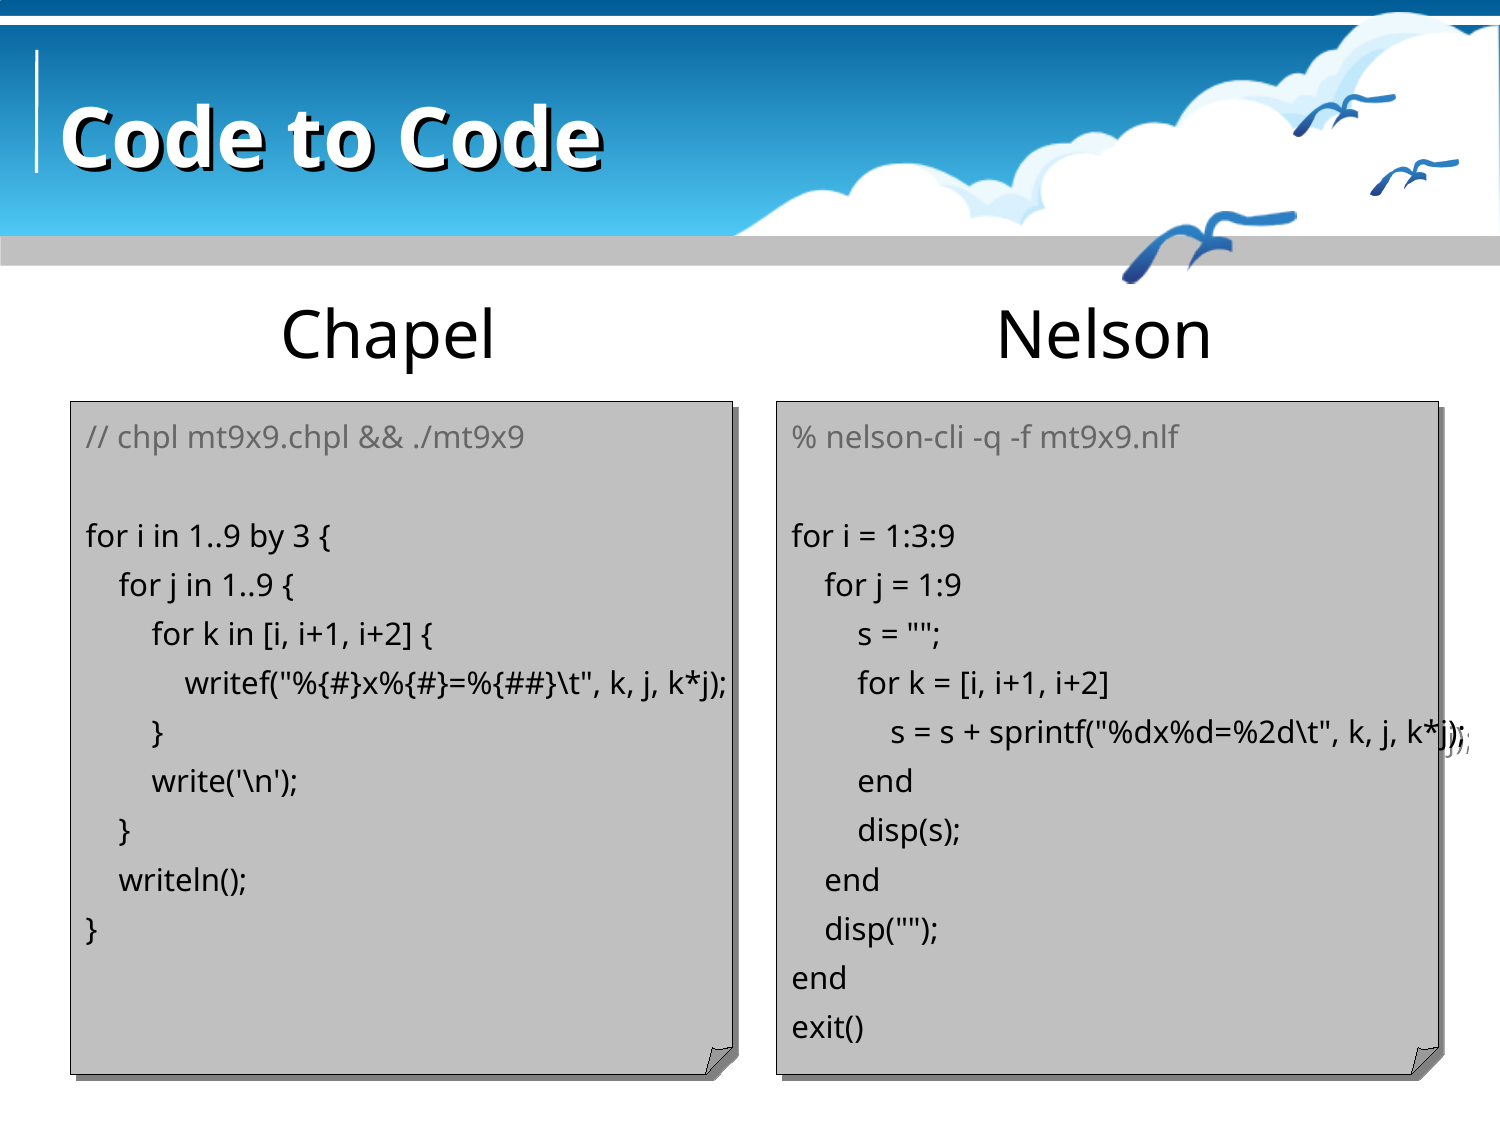

# Code to Code
Nelson
Chapel
// chpl mt9x9.chpl && ./mt9x9
for i in 1..9 by 3 {
 for j in 1..9 {
 for k in [i, i+1, i+2] {
 writef("%{#}x%{#}=%{##}\t", k, j, k*j);
 }
 write('\n');
 }
 writeln();
}
% nelson-cli -q -f mt9x9.nlf
for i = 1:3:9
 for j = 1:9
 s = "";
 for k = [i, i+1, i+2]
 s = s + sprintf("%dx%d=%2d\t", k, j, k*j);
 end
 disp(s);
 end
 disp("");
end
exit()